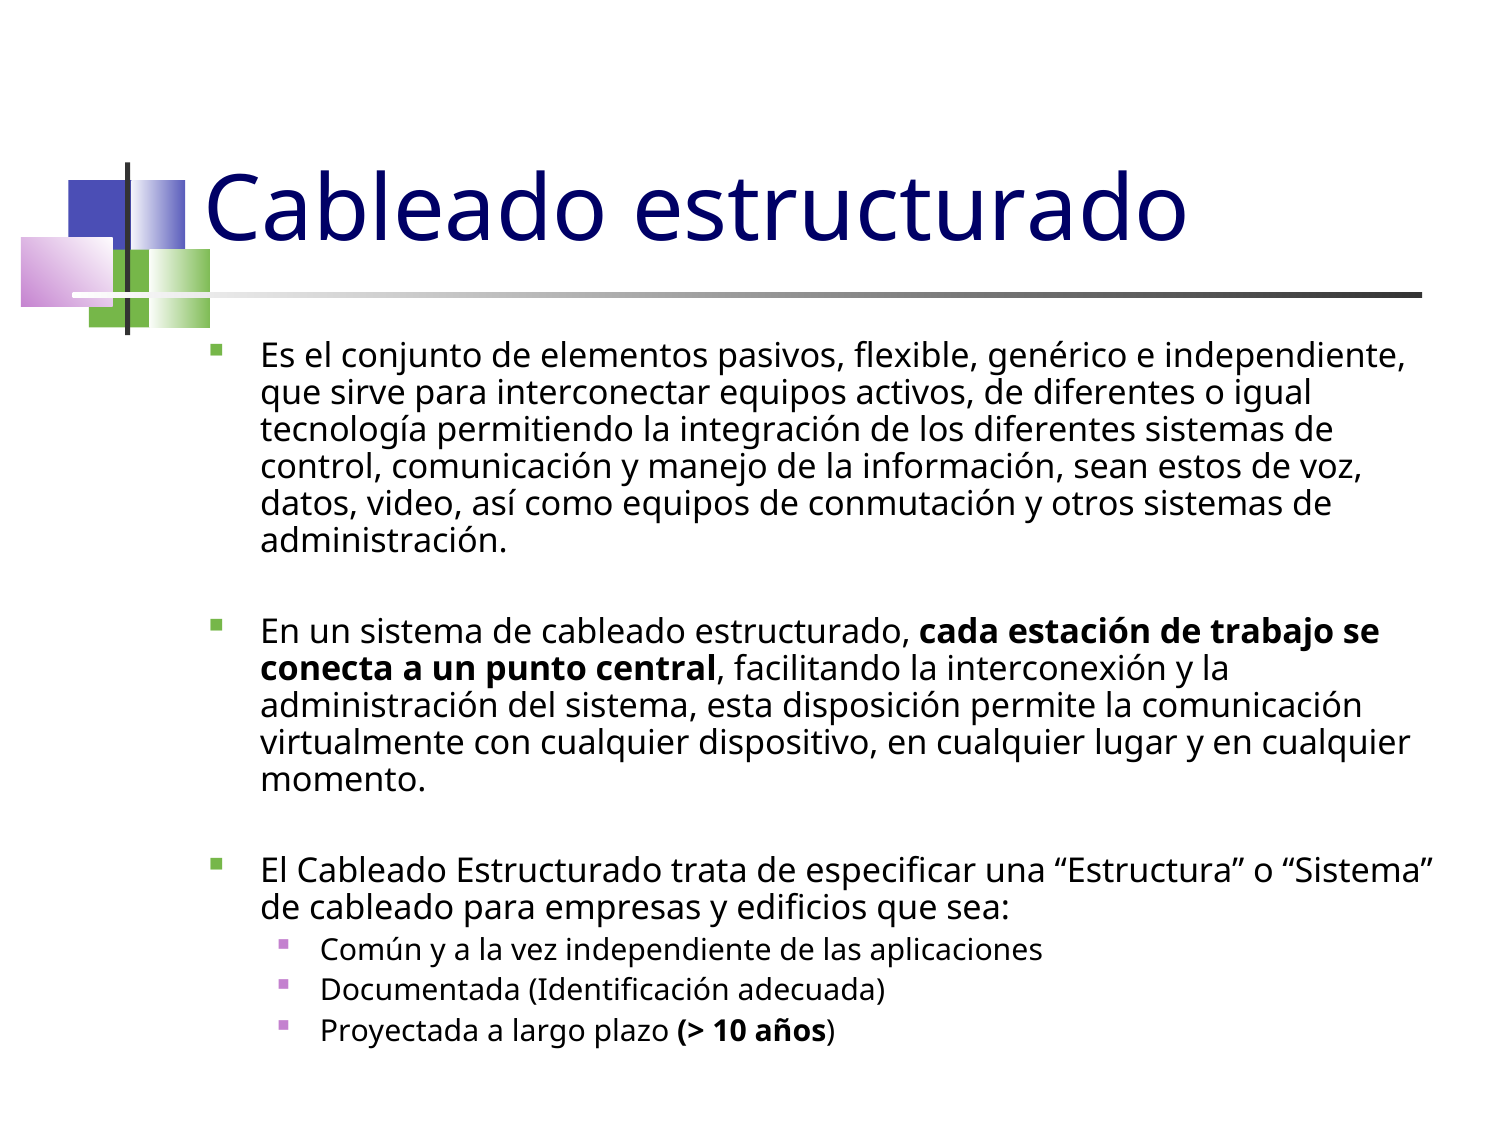

# Cableado estructurado
Es el conjunto de elementos pasivos, flexible, genérico e independiente, que sirve para interconectar equipos activos, de diferentes o igual tecnología permitiendo la integración de los diferentes sistemas de control, comunicación y manejo de la información, sean estos de voz, datos, video, así como equipos de conmutación y otros sistemas de administración.
En un sistema de cableado estructurado, cada estación de trabajo se conecta a un punto central, facilitando la interconexión y la administración del sistema, esta disposición permite la comunicación virtualmente con cualquier dispositivo, en cualquier lugar y en cualquier momento.
El Cableado Estructurado trata de especificar una “Estructura” o “Sistema” de cableado para empresas y edificios que sea:
Común y a la vez independiente de las aplicaciones
Documentada (Identificación adecuada)
Proyectada a largo plazo (> 10 años)